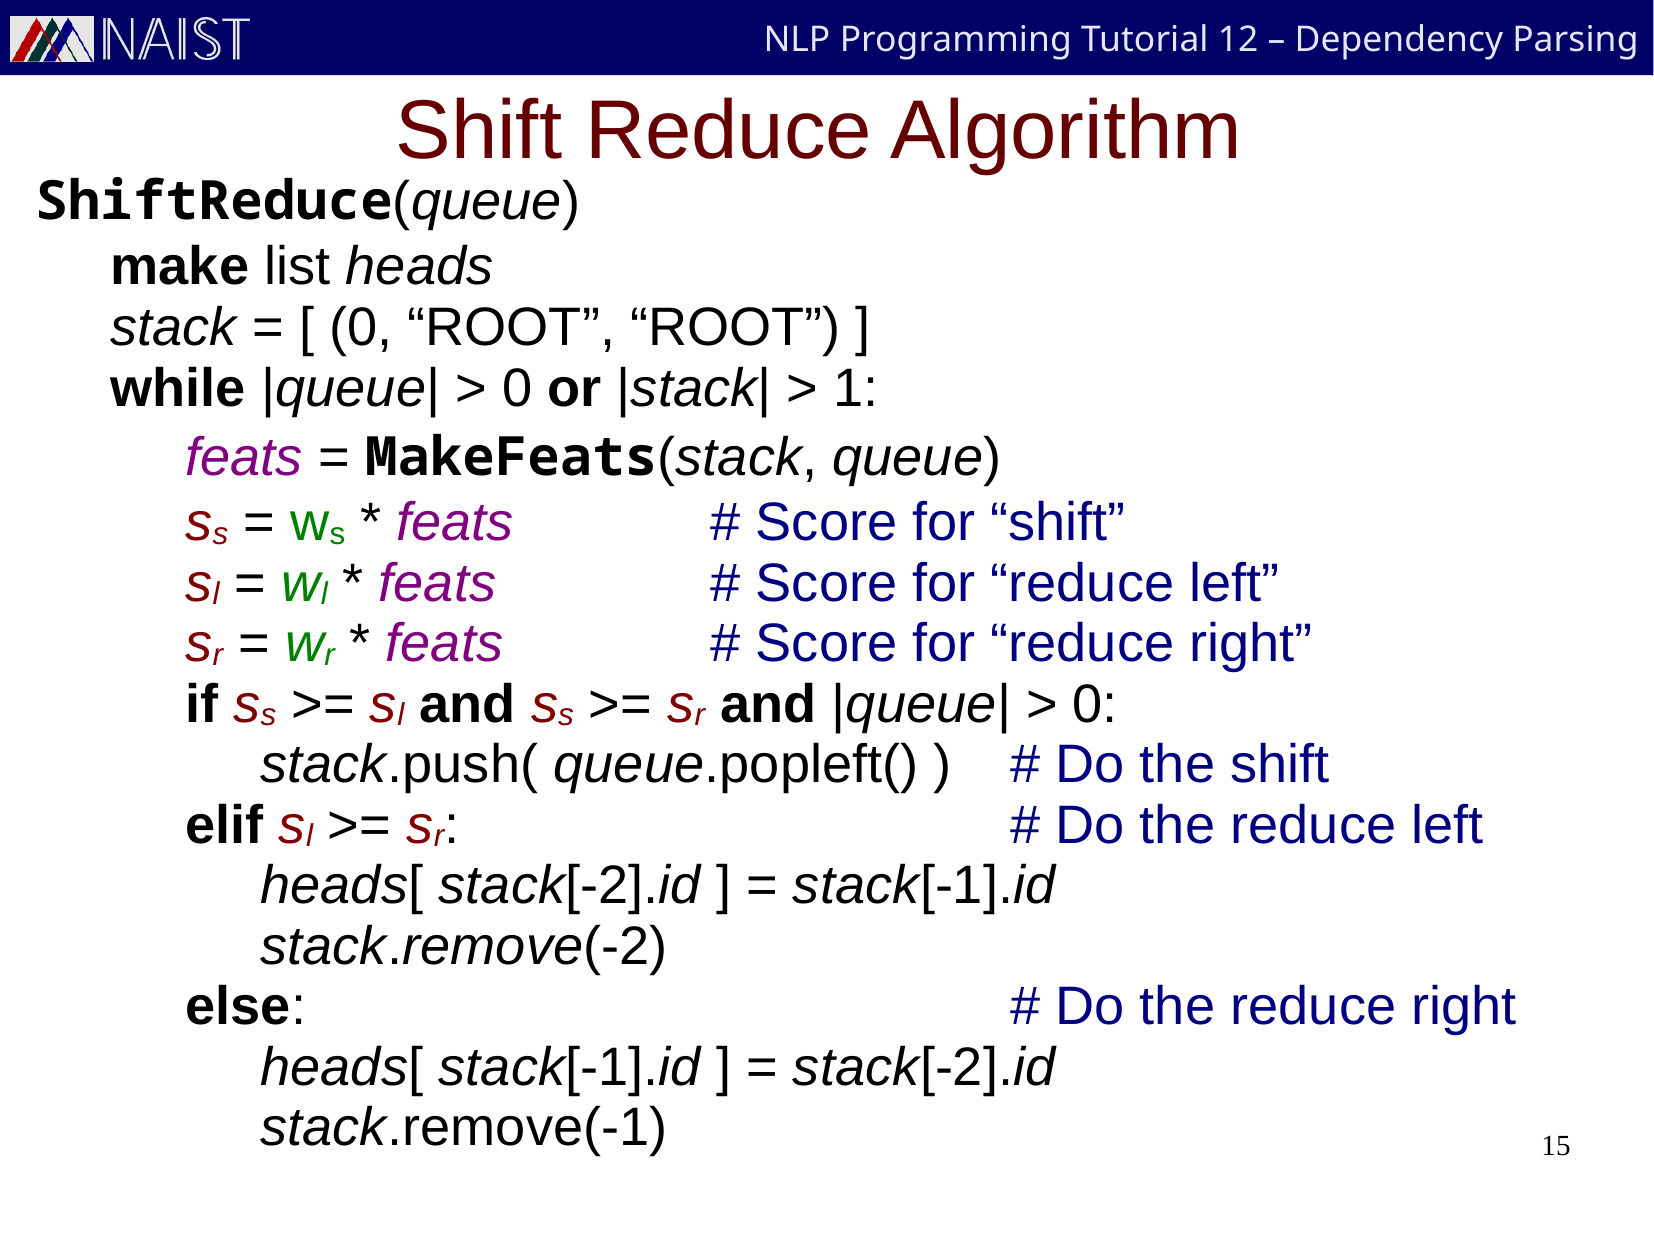

# Shift Reduce Algorithm
ShiftReduce(queue)
	make list heads
	stack = [ (0, “ROOT”, “ROOT”) ]
	while |queue| > 0 or |stack| > 1:
		feats = MakeFeats(stack, queue)
		ss = ws * feats 			# Score for “shift”
		sl = wl * feats			# Score for “reduce left”
		sr = wr * feats			# Score for “reduce right”
 if ss >= sl and ss >= sr and |queue| > 0:
			stack.push( queue.popleft() ) 	# Do the shift
		elif sl >= sr:							 # Do the reduce left
			heads[ stack[-2].id ] = stack[-1].id
			stack.remove(-2)
		else:										# Do the reduce right
			heads[ stack[-1].id ] = stack[-2].id
			stack.remove(-1)
15